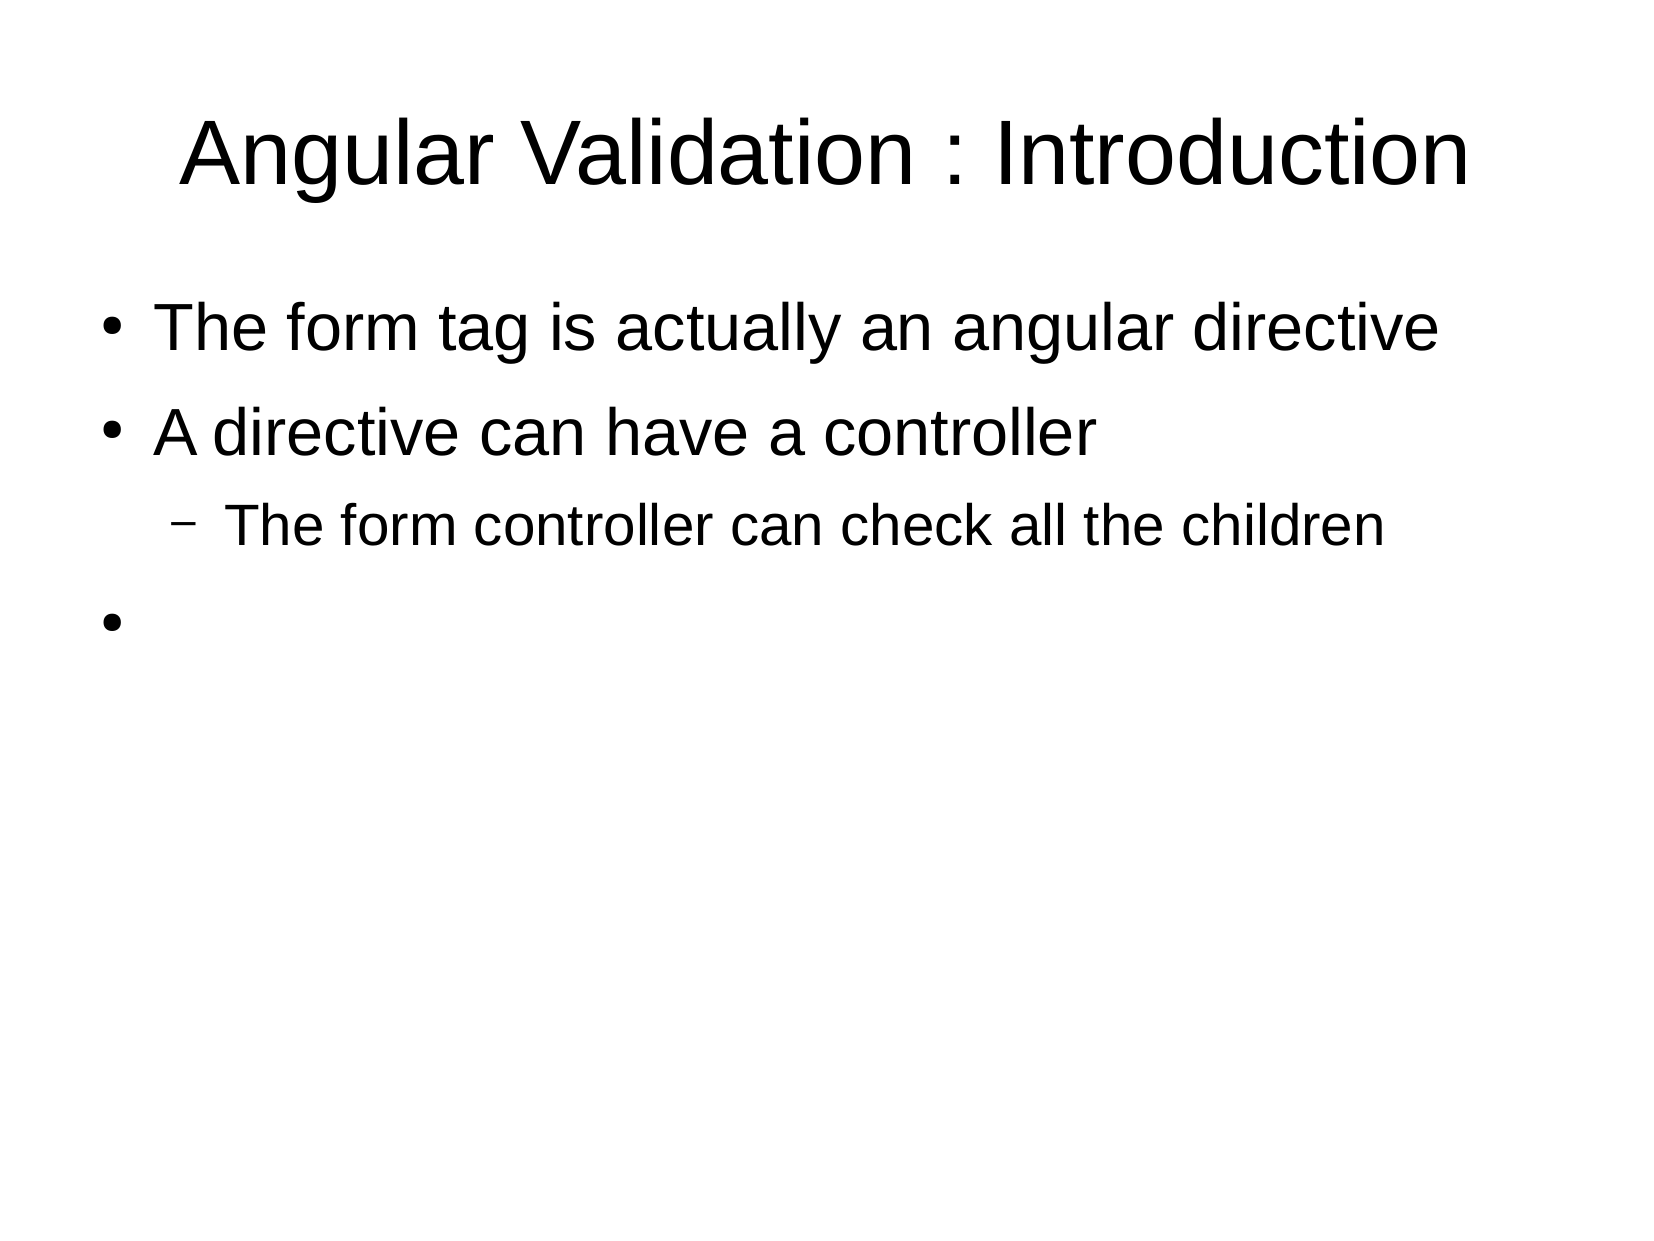

# Angular Validation : Introduction
The form tag is actually an angular directive
A directive can have a controller
The form controller can check all the children